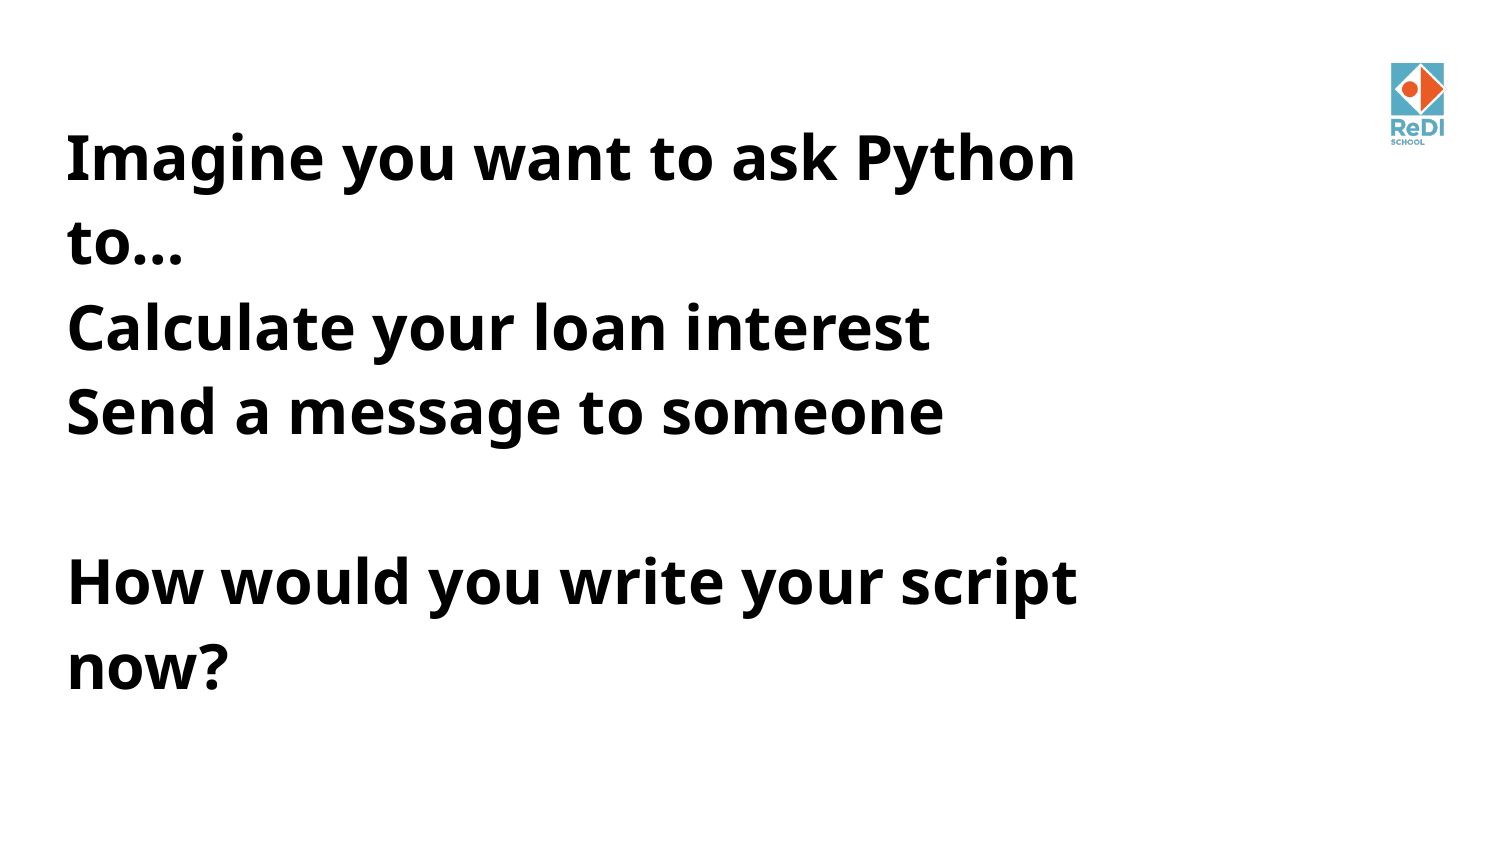

# Imagine you want to ask Python to… Calculate your loan interest Send a message to someone How would you write your script now?